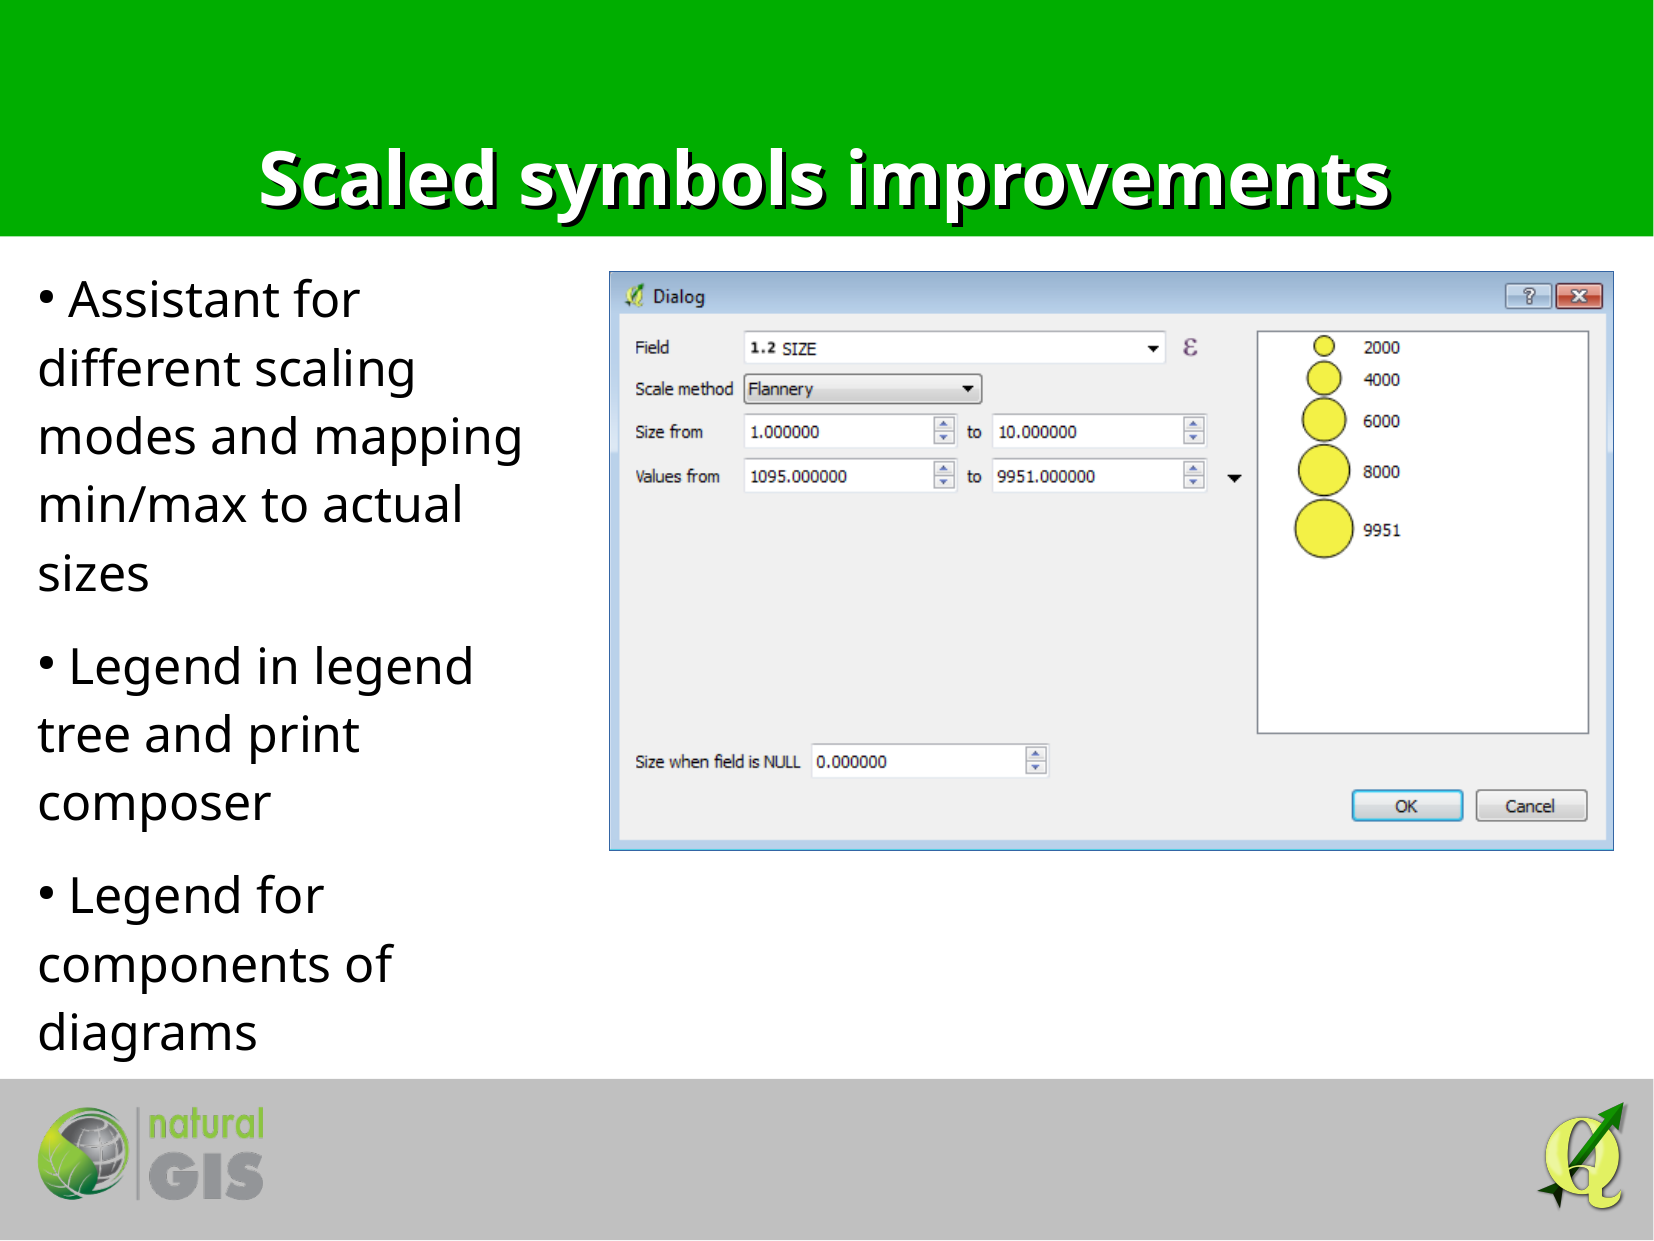

Scaled symbols improvements
 Assistant for different scaling modes and mapping min/max to actual sizes
 Legend in legend tree and print composer
 Legend for components of diagrams